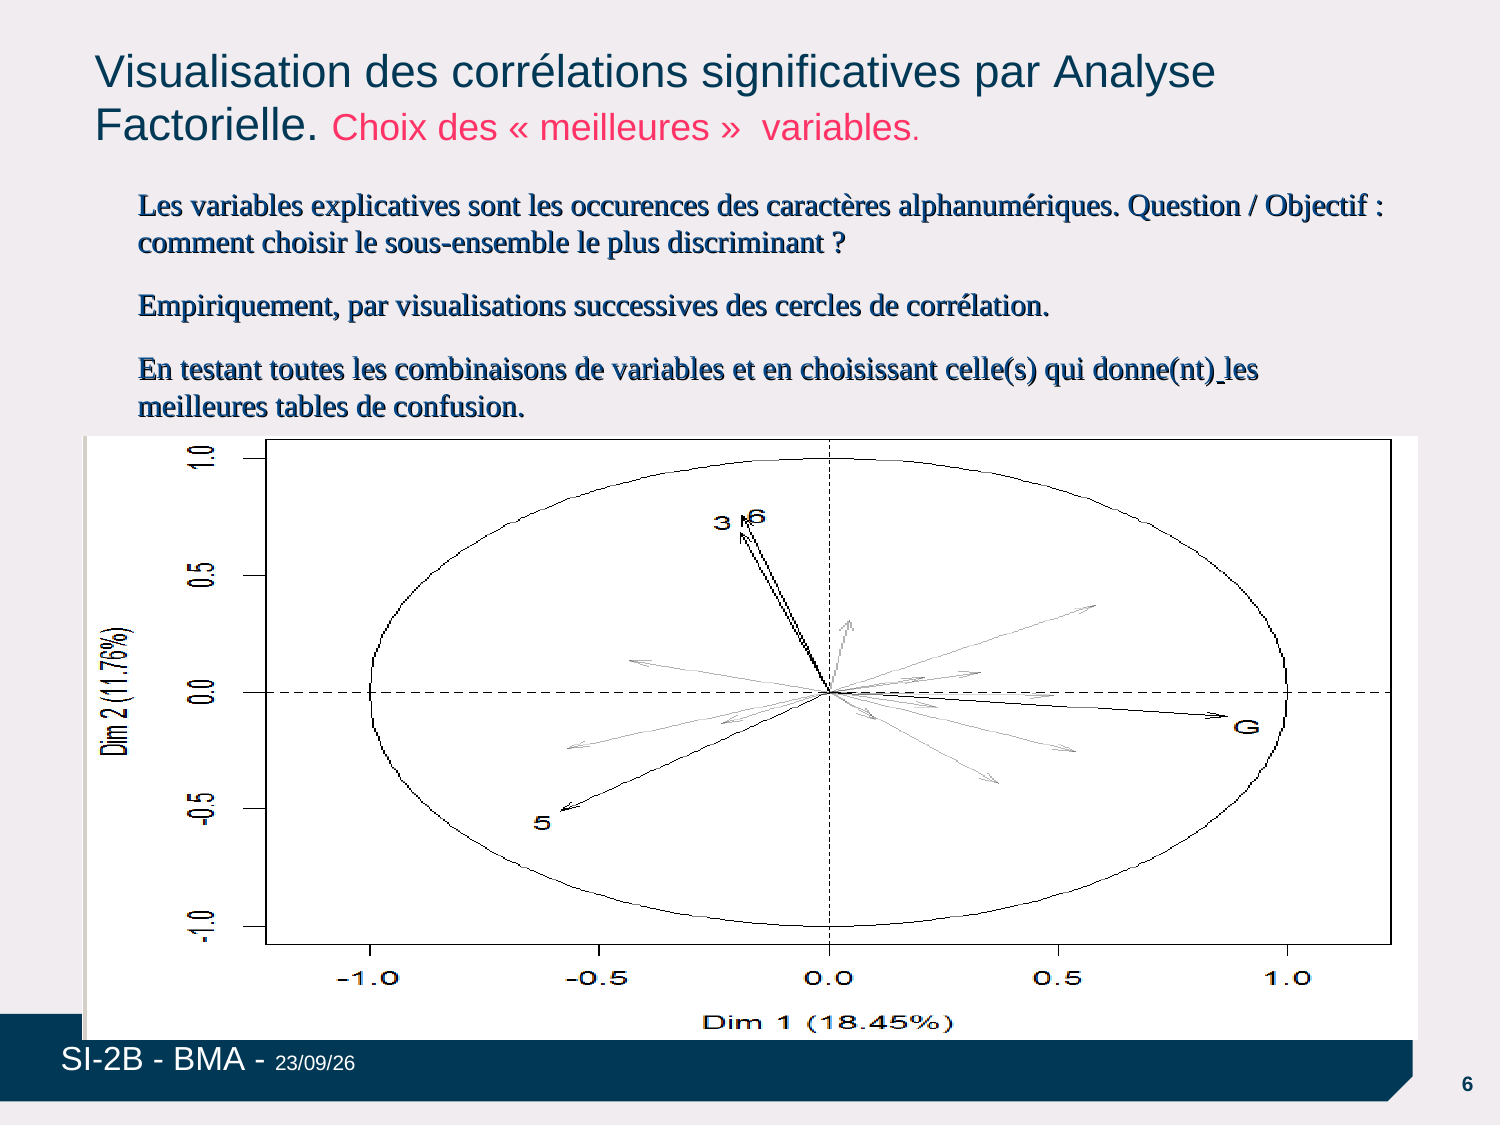

# Visualisation des corrélations significatives par Analyse Factorielle. Choix des « meilleures » variables.
Les variables explicatives sont les occurences des caractères alphanumériques. Question / Objectif : comment choisir le sous-ensemble le plus discriminant ?
Empiriquement, par visualisations successives des cercles de corrélation.
En testant toutes les combinaisons de variables et en choisissant celle(s) qui donne(nt) les meilleures tables de confusion.